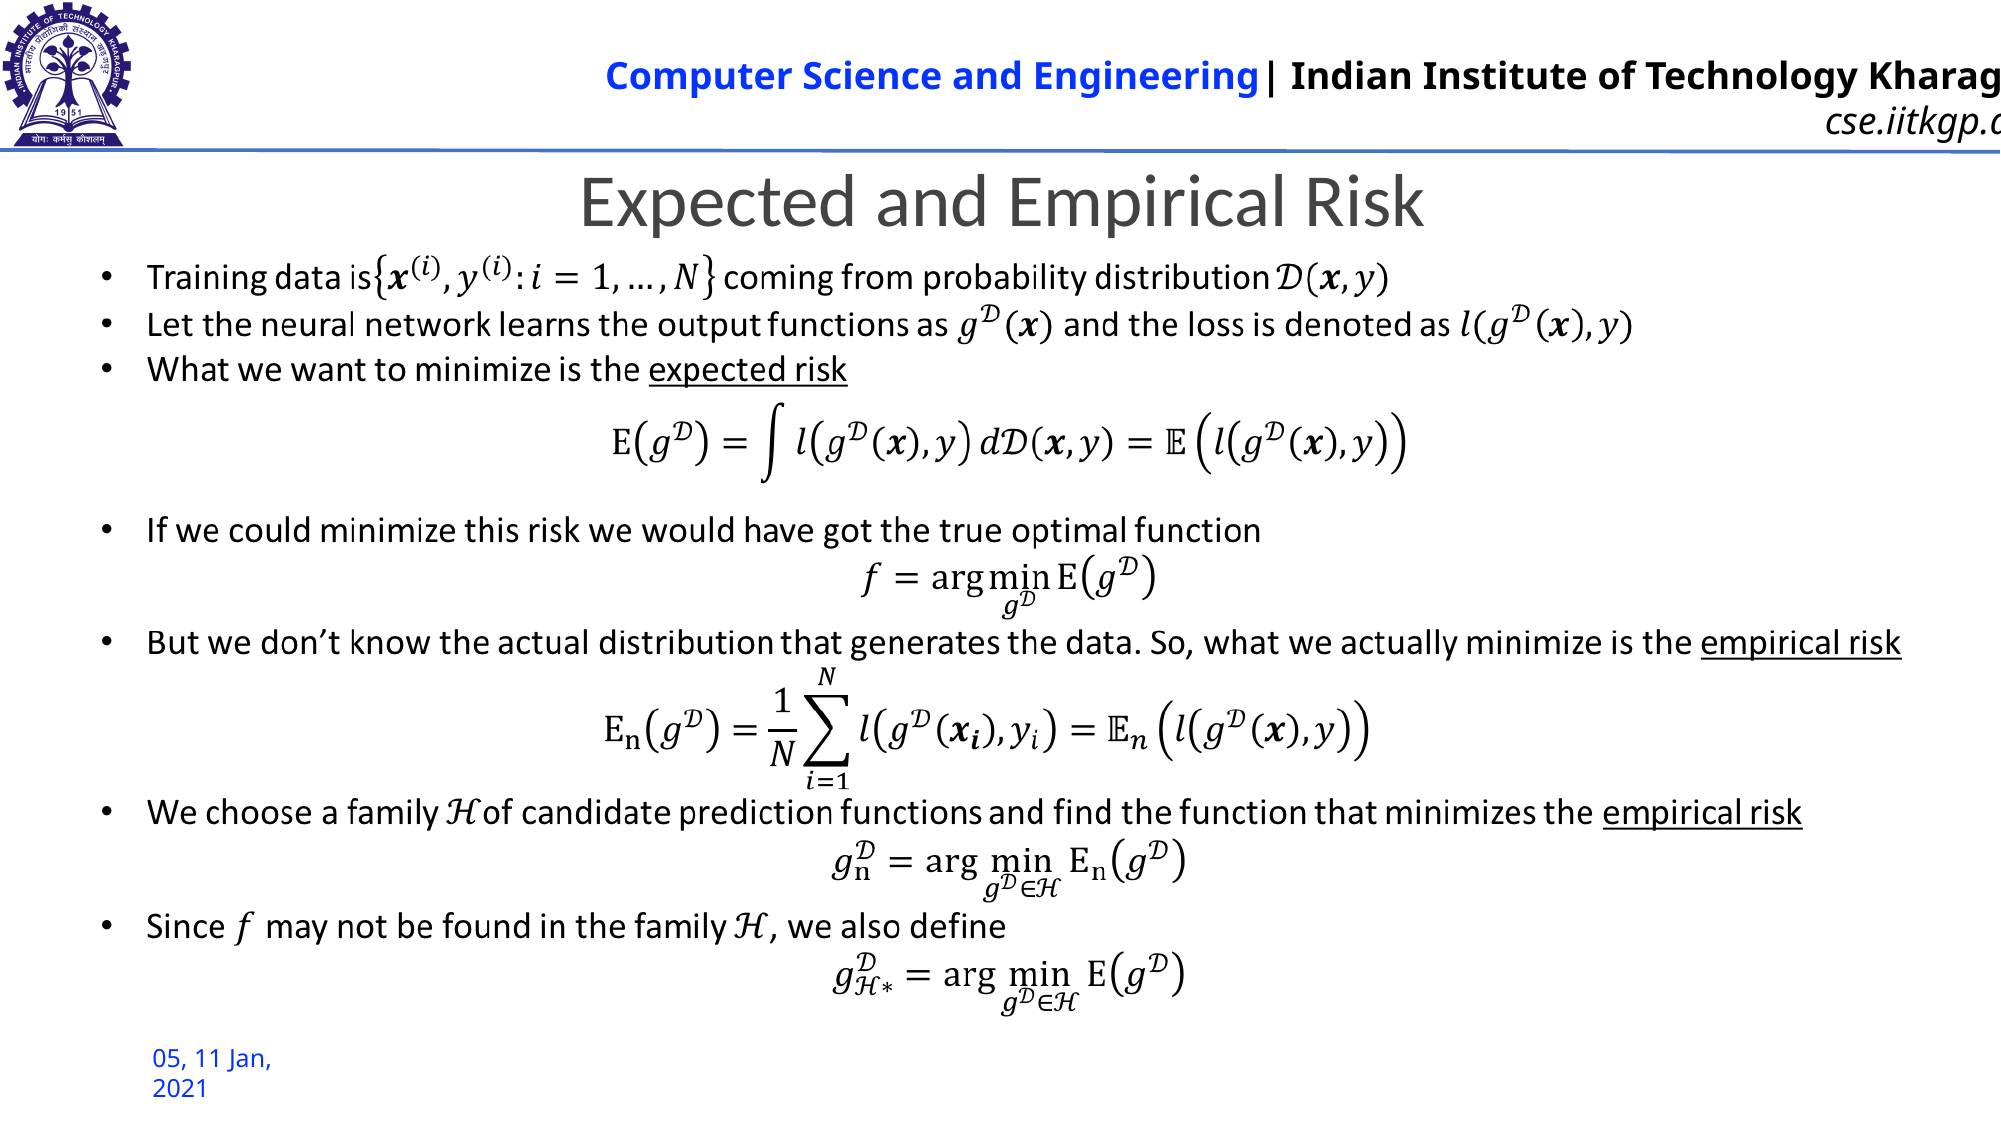

Expected and Empirical Risk
05, 11 Jan, 2021